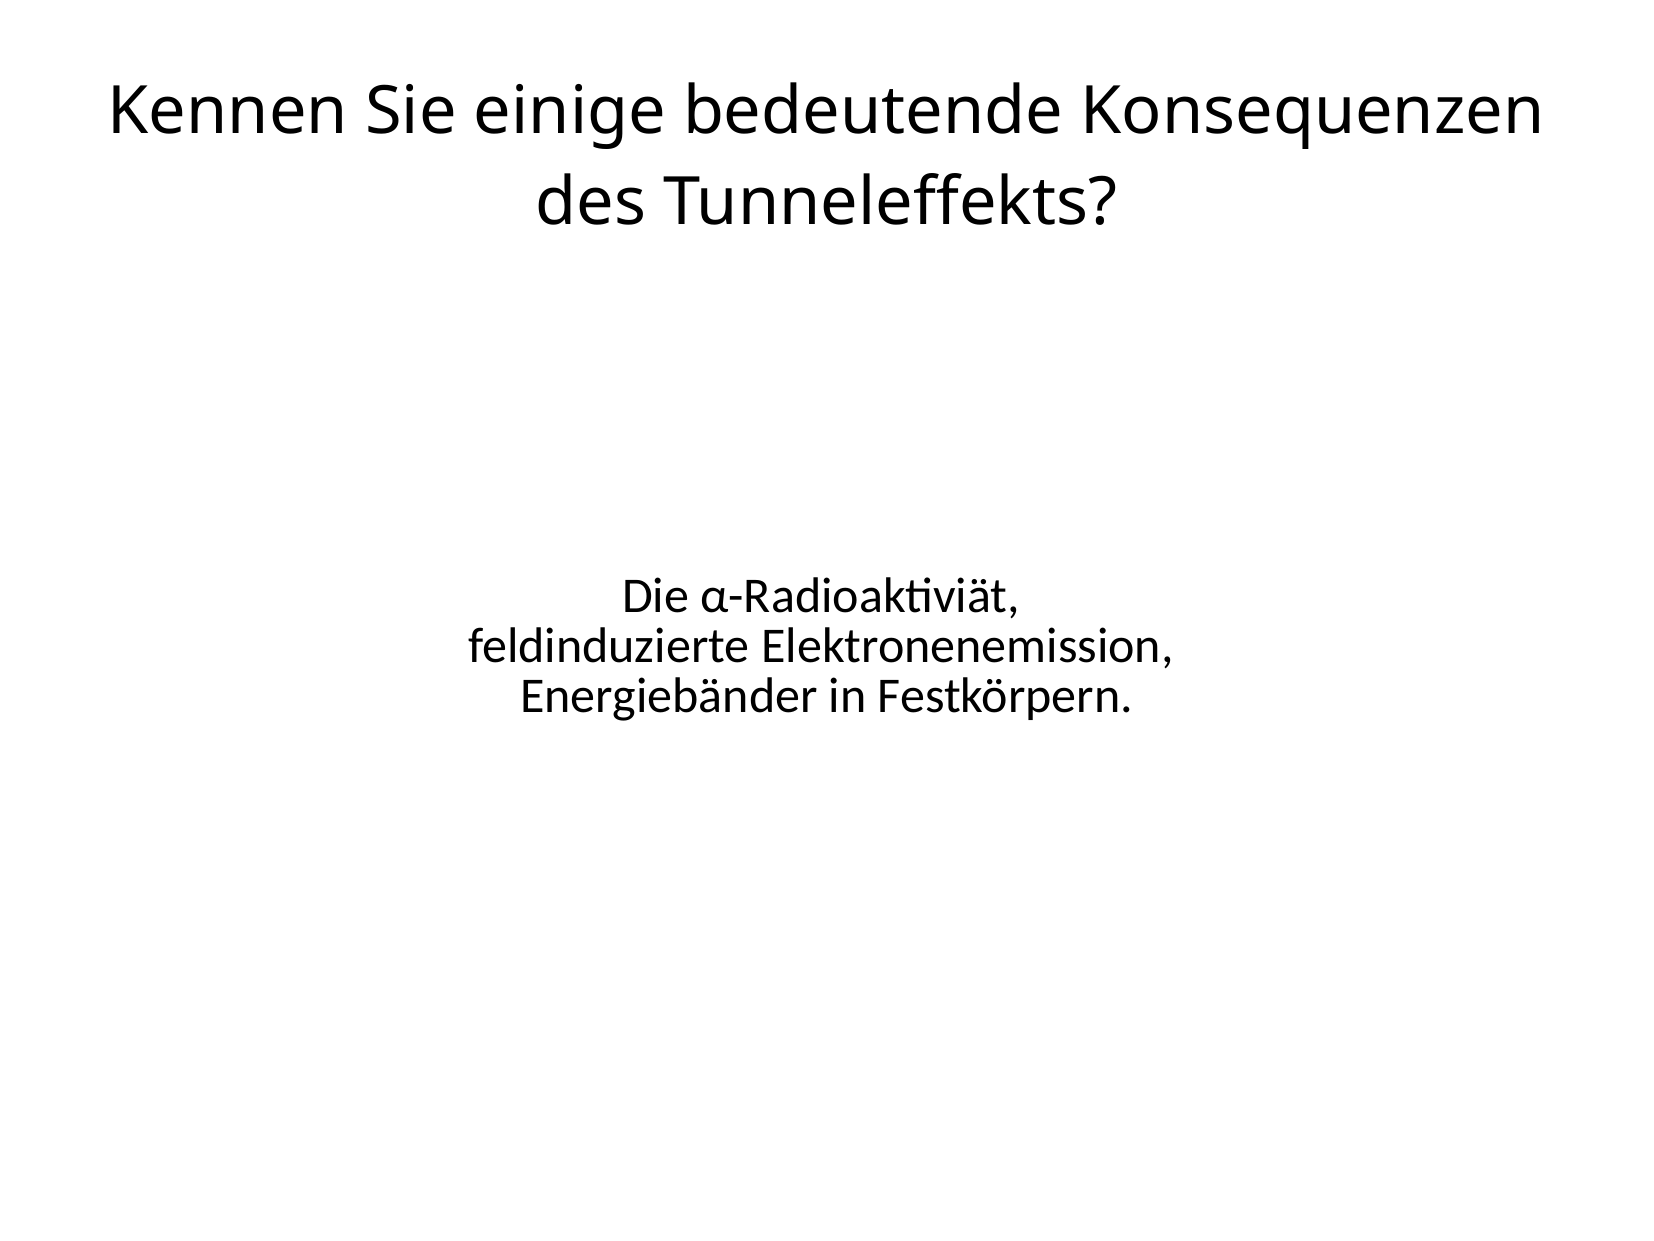

# Kennen Sie einige bedeutende Konsequenzen des Tunneleffekts?
Die α-Radioaktiviät,
feldinduzierte Elektronenemission,
Energiebänder in Festkörpern.